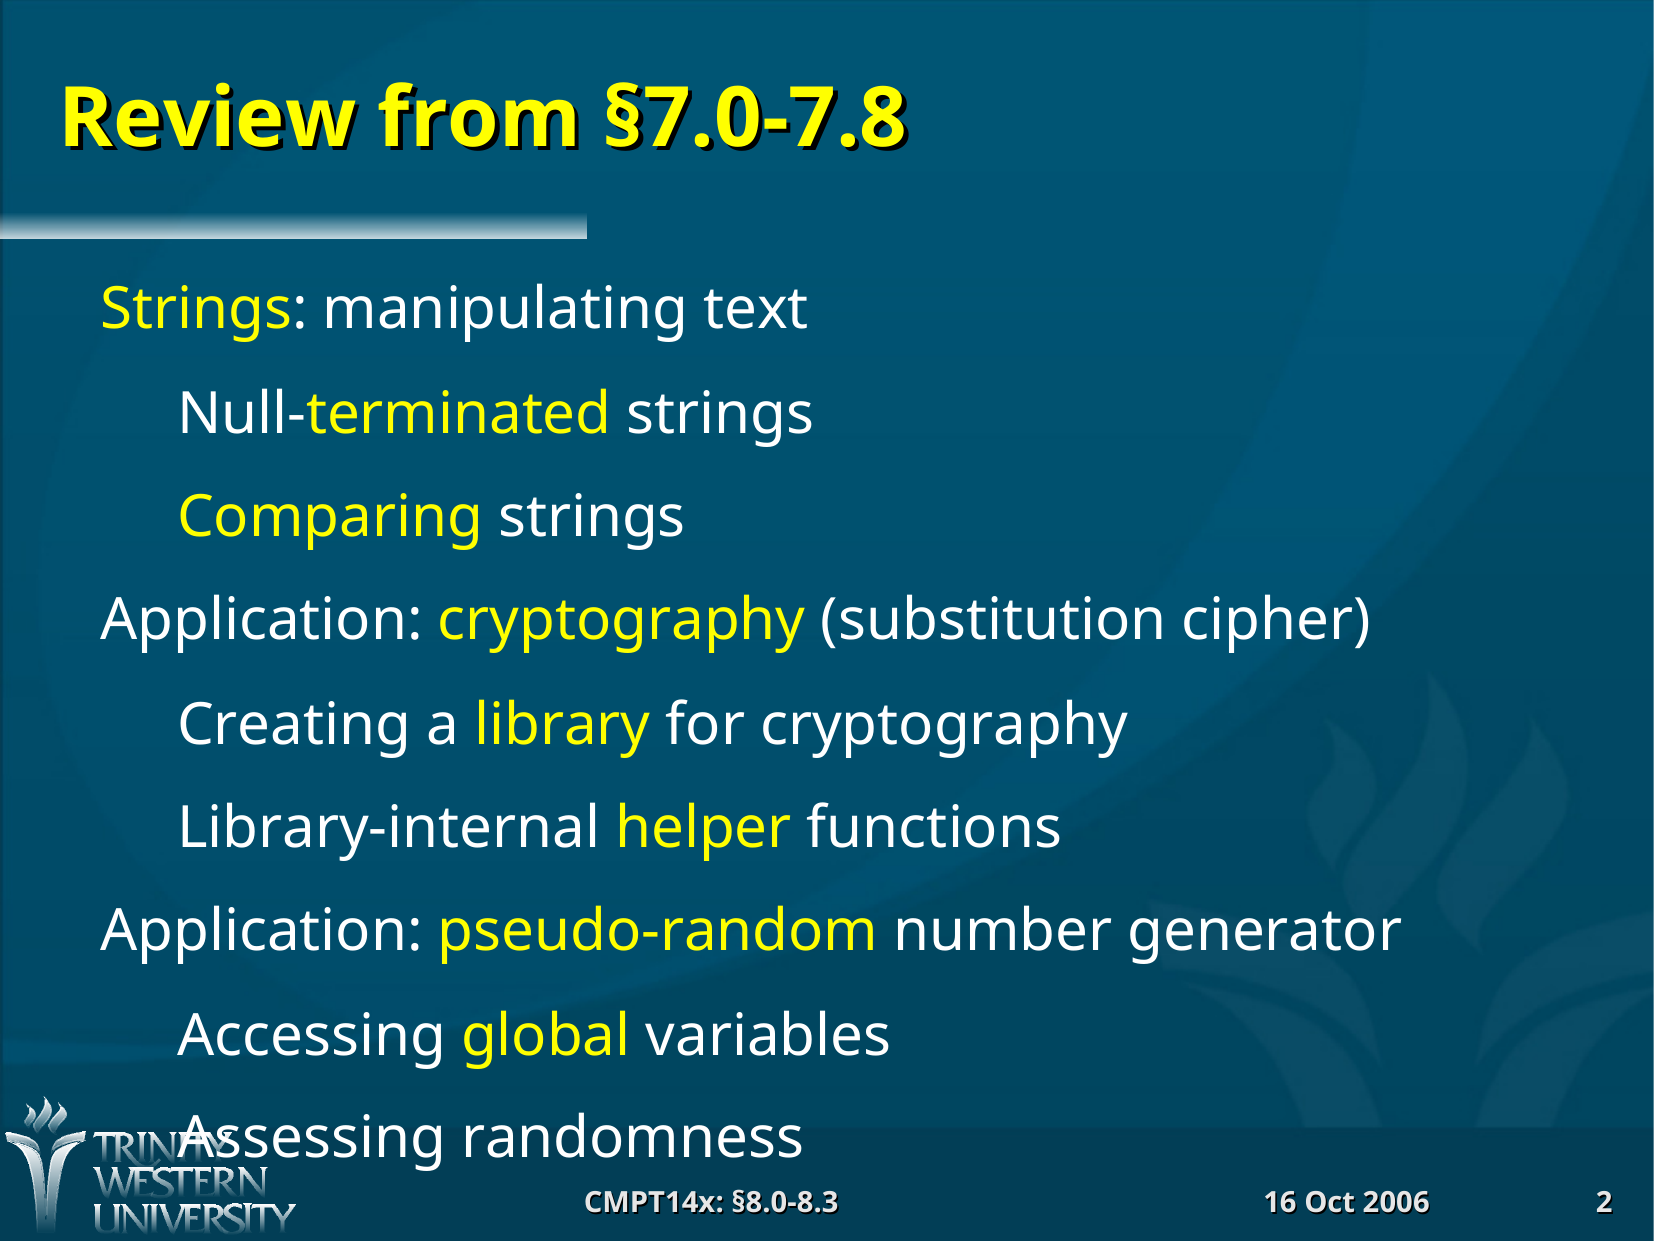

# Review from §7.0-7.8
Strings: manipulating text
Null-terminated strings
Comparing strings
Application: cryptography (substitution cipher)
Creating a library for cryptography
Library-internal helper functions
Application: pseudo-random number generator
Accessing global variables
Assessing randomness
CMPT14x: §8.0-8.3
16 Oct 2006
2